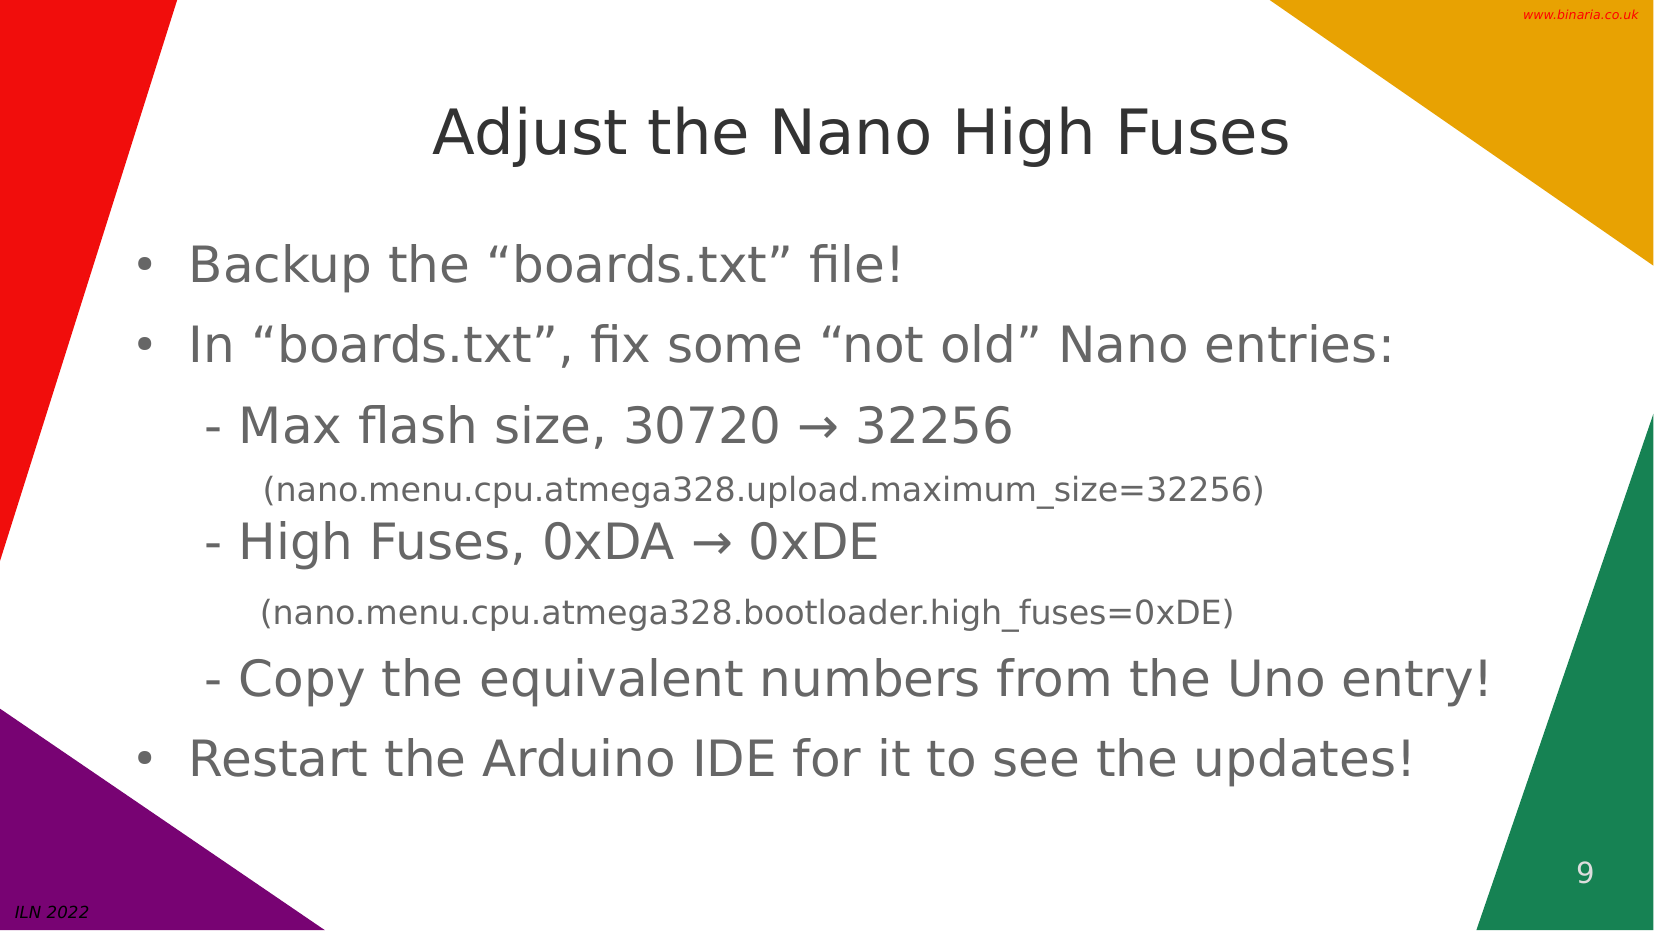

www.binaria.co.uk
# Adjust the Nano High Fuses
Backup the “boards.txt” file!
In “boards.txt”, fix some “not old” Nano entries:
 - Max flash size, 30720 → 32256
	(nano.menu.cpu.atmega328.upload.maximum_size=32256)
 - High Fuses, 0xDA → 0xDE
(nano.menu.cpu.atmega328.bootloader.high_fuses=0xDE)
 - Copy the equivalent numbers from the Uno entry!
Restart the Arduino IDE for it to see the updates!
9
ILN 2022